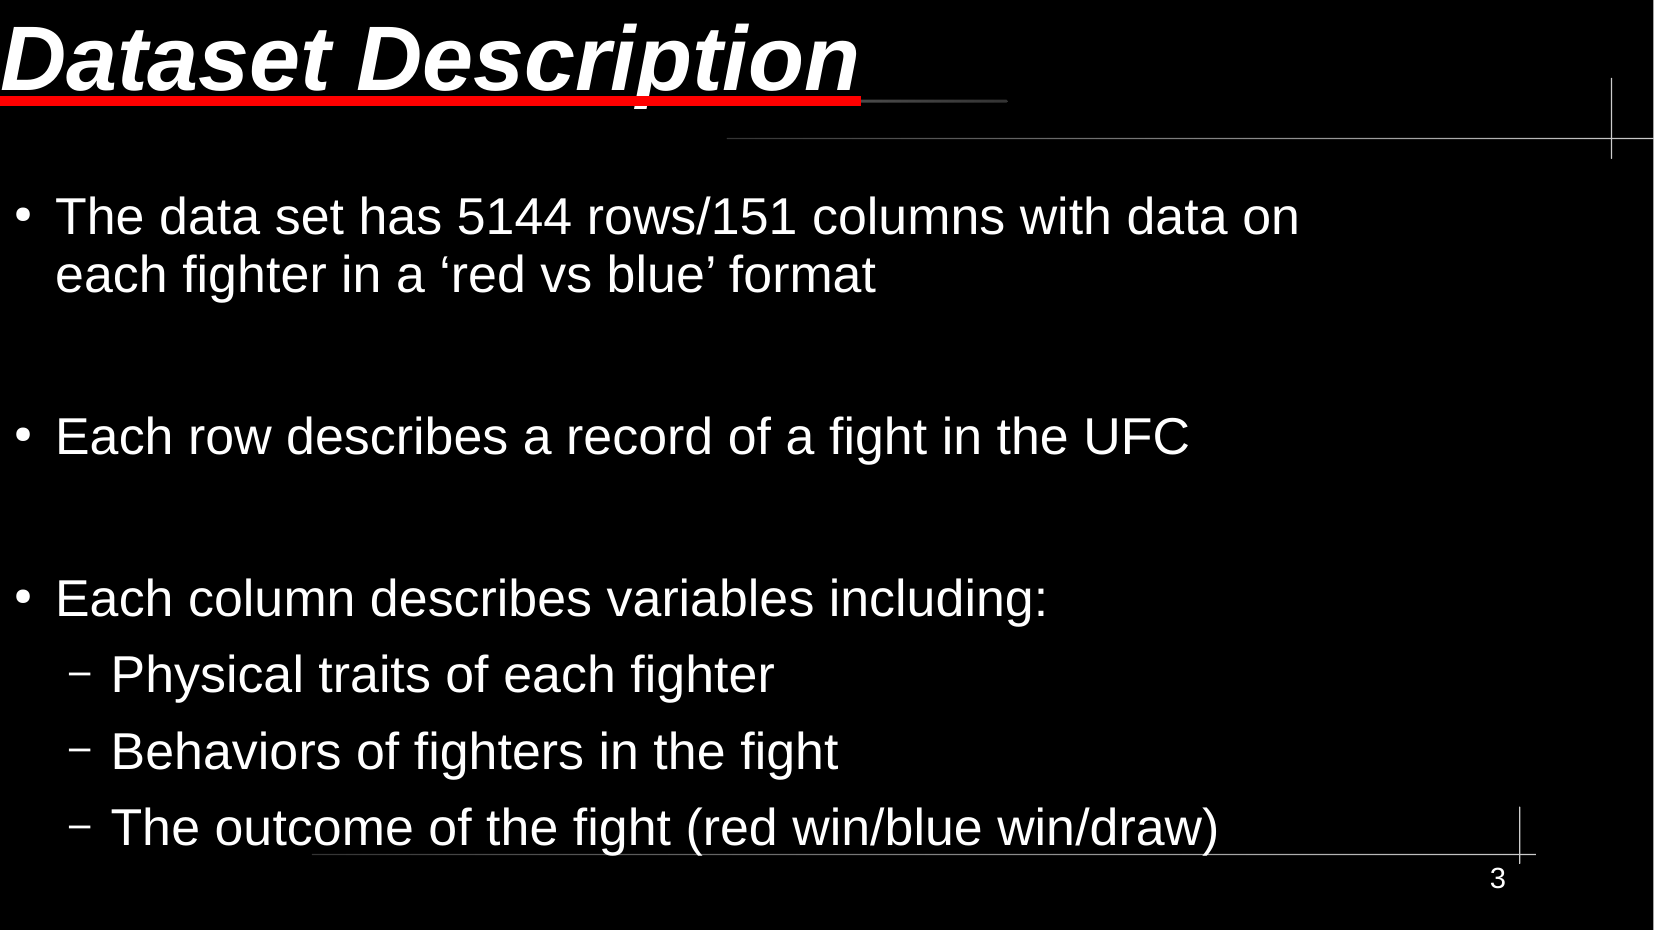

# Dataset Description
The data set has 5144 rows/151 columns with data on each fighter in a ‘red vs blue’ format
Each row describes a record of a fight in the UFC
Each column describes variables including:
Physical traits of each fighter
Behaviors of fighters in the fight
The outcome of the fight (red win/blue win/draw)
3